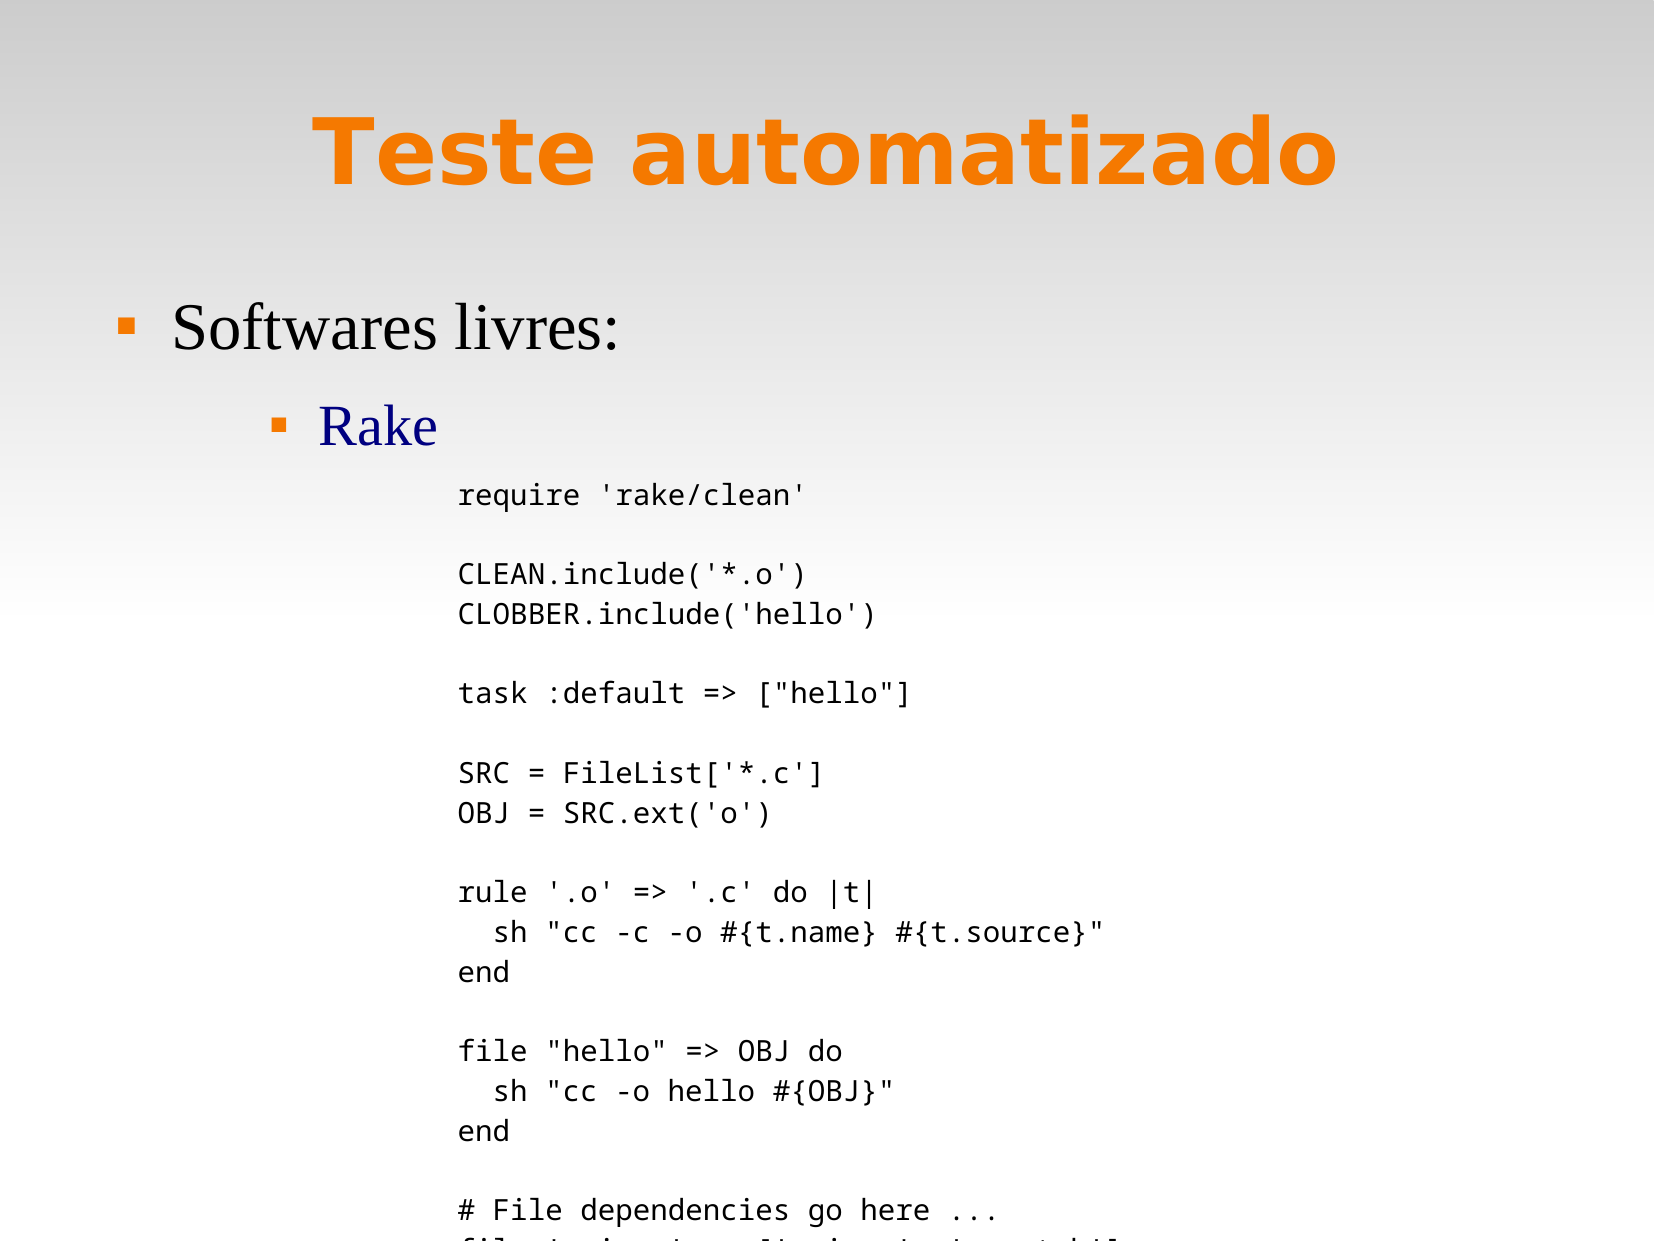

# Teste automatizado
Softwares livres:
Rake
require 'rake/clean'
CLEAN.include('*.o')
CLOBBER.include('hello')
task :default => ["hello"]
SRC = FileList['*.c']
OBJ = SRC.ext('o')
rule '.o' => '.c' do |t|
 sh "cc -c -o #{t.name} #{t.source}"
end
file "hello" => OBJ do
 sh "cc -o hello #{OBJ}"
end
# File dependencies go here ...
file 'main.o' => ['main.c', 'greet.h']
file 'greet.o' => ['greet.c']